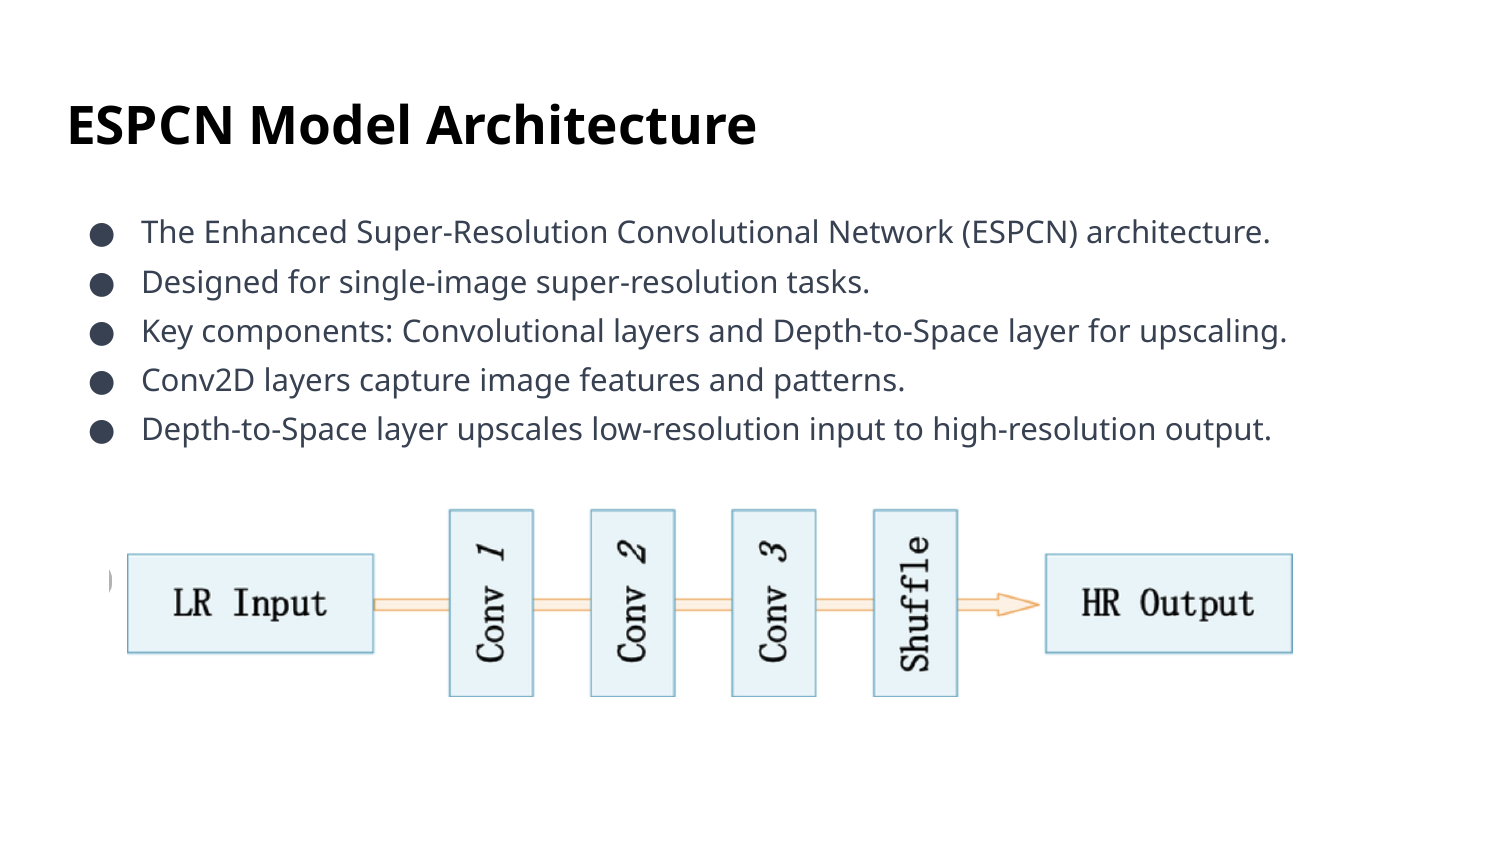

# ESPCN Model Architecture
The Enhanced Super-Resolution Convolutional Network (ESPCN) architecture.
Designed for single-image super-resolution tasks.
Key components: Convolutional layers and Depth-to-Space layer for upscaling.
Conv2D layers capture image features and patterns.
Depth-to-Space layer upscales low-resolution input to high-resolution output.